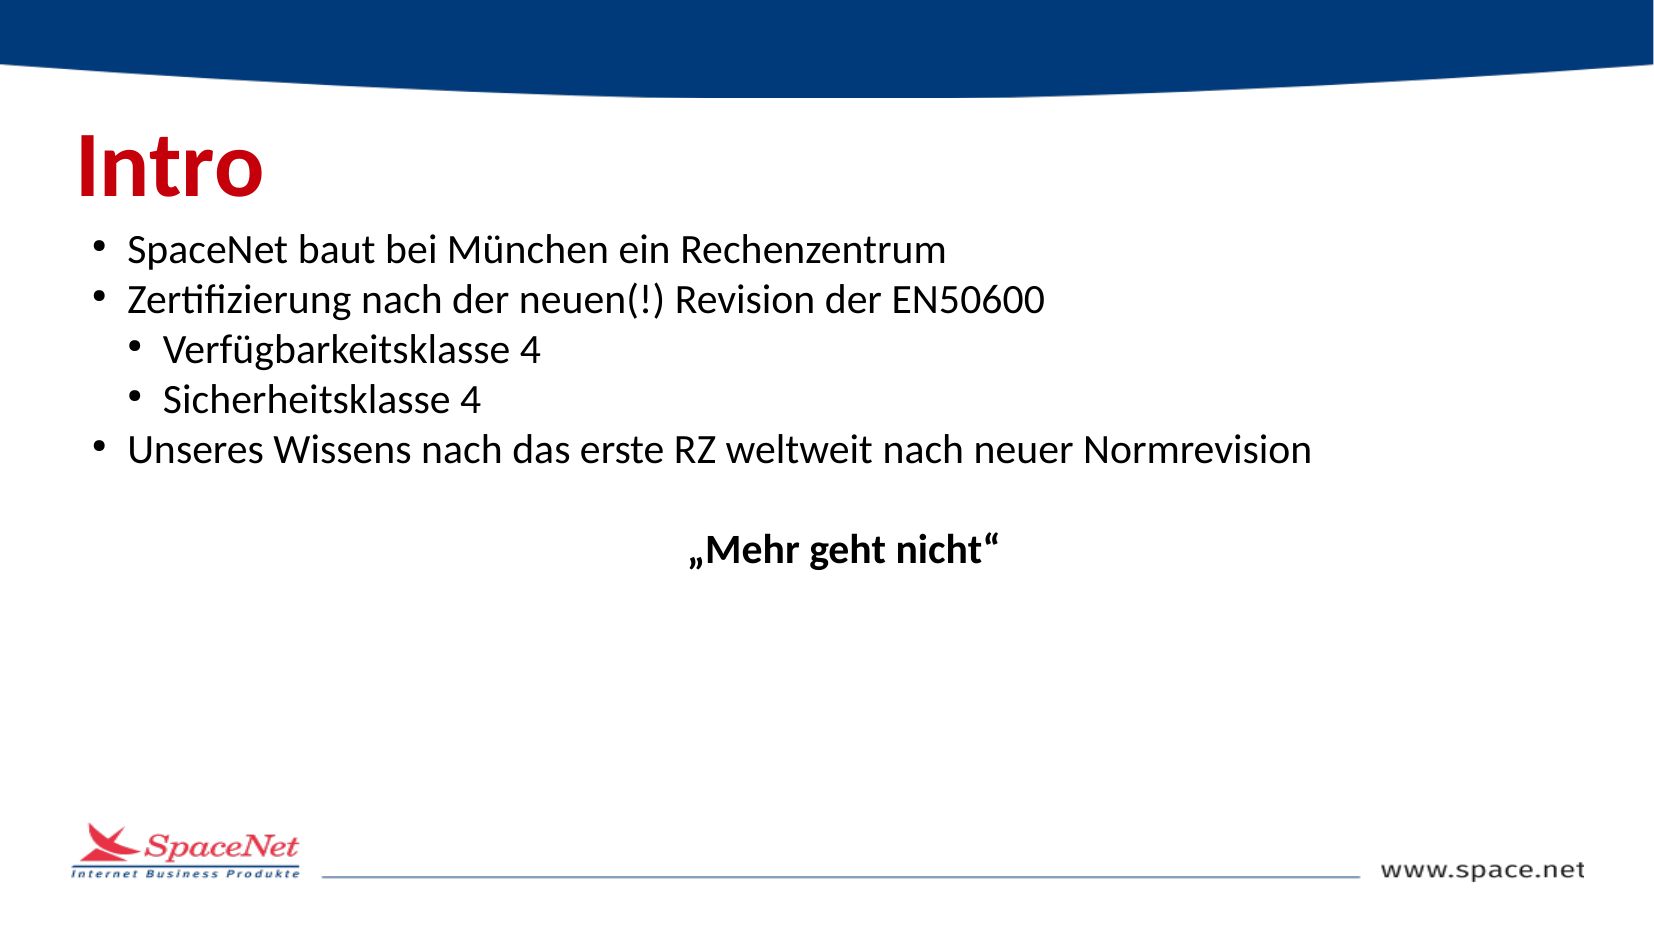

Intro
SpaceNet baut bei München ein Rechenzentrum
Zertifizierung nach der neuen(!) Revision der EN50600
Verfügbarkeitsklasse 4
Sicherheitsklasse 4
Unseres Wissens nach das erste RZ weltweit nach neuer Normrevision
„Mehr geht nicht“